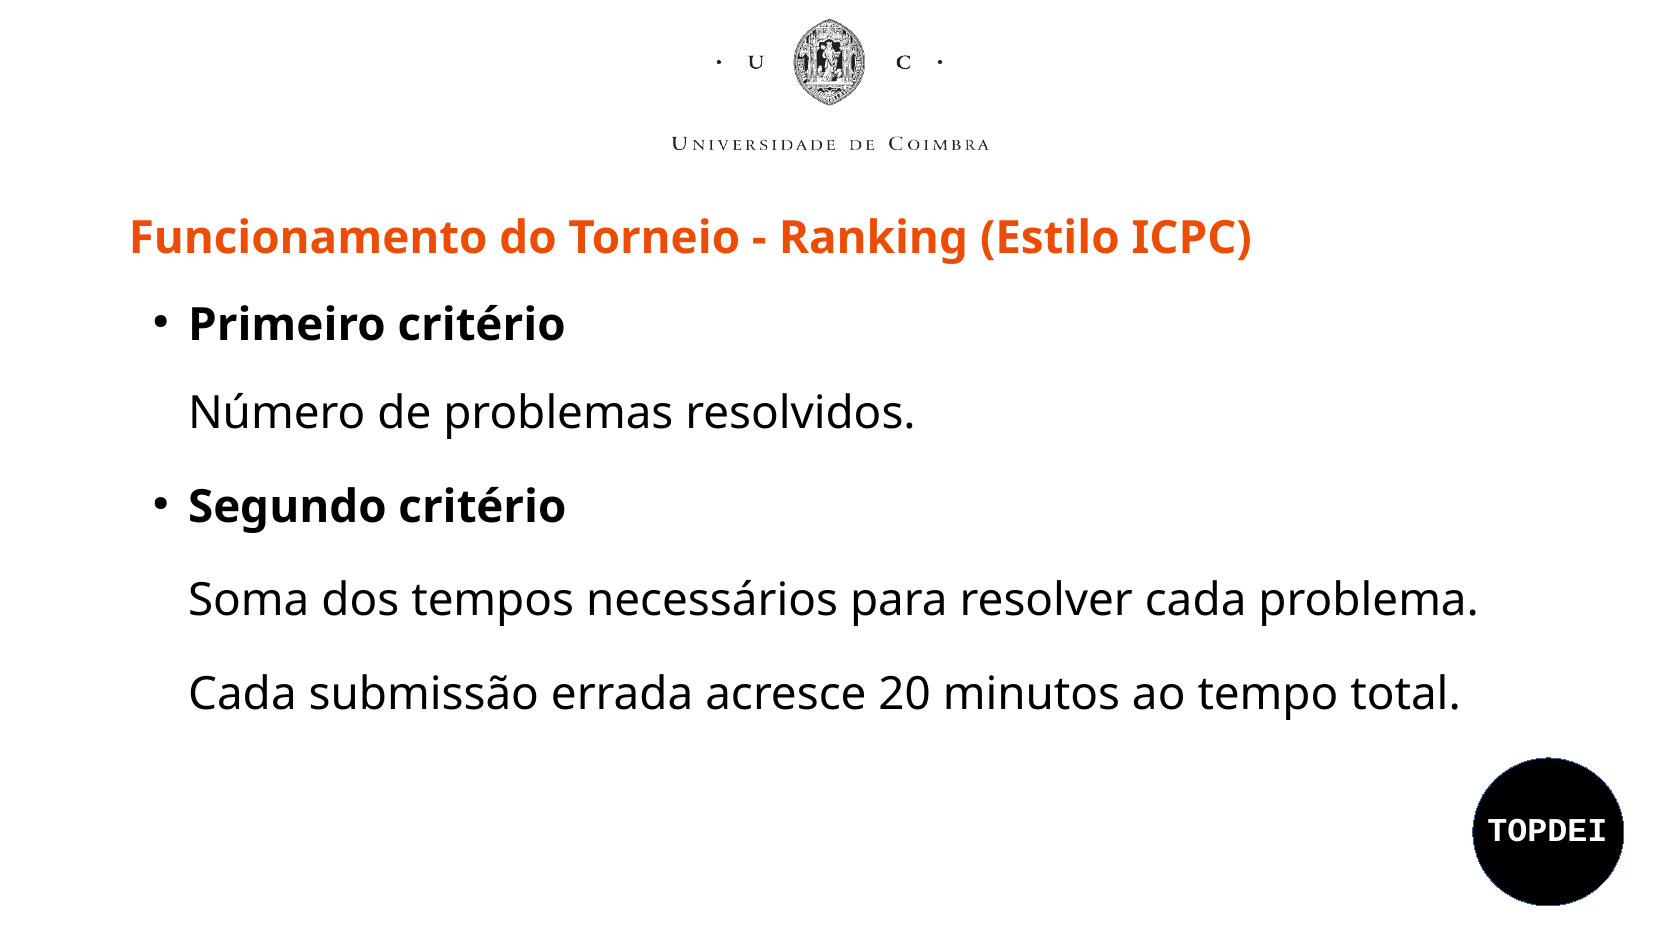

Funcionamento do Torneio - Ranking (Estilo ICPC)
Primeiro critério
Número de problemas resolvidos.
Segundo critério
Soma dos tempos necessários para resolver cada problema. Cada submissão errada acresce 20 minutos ao tempo total.
TOPDEI